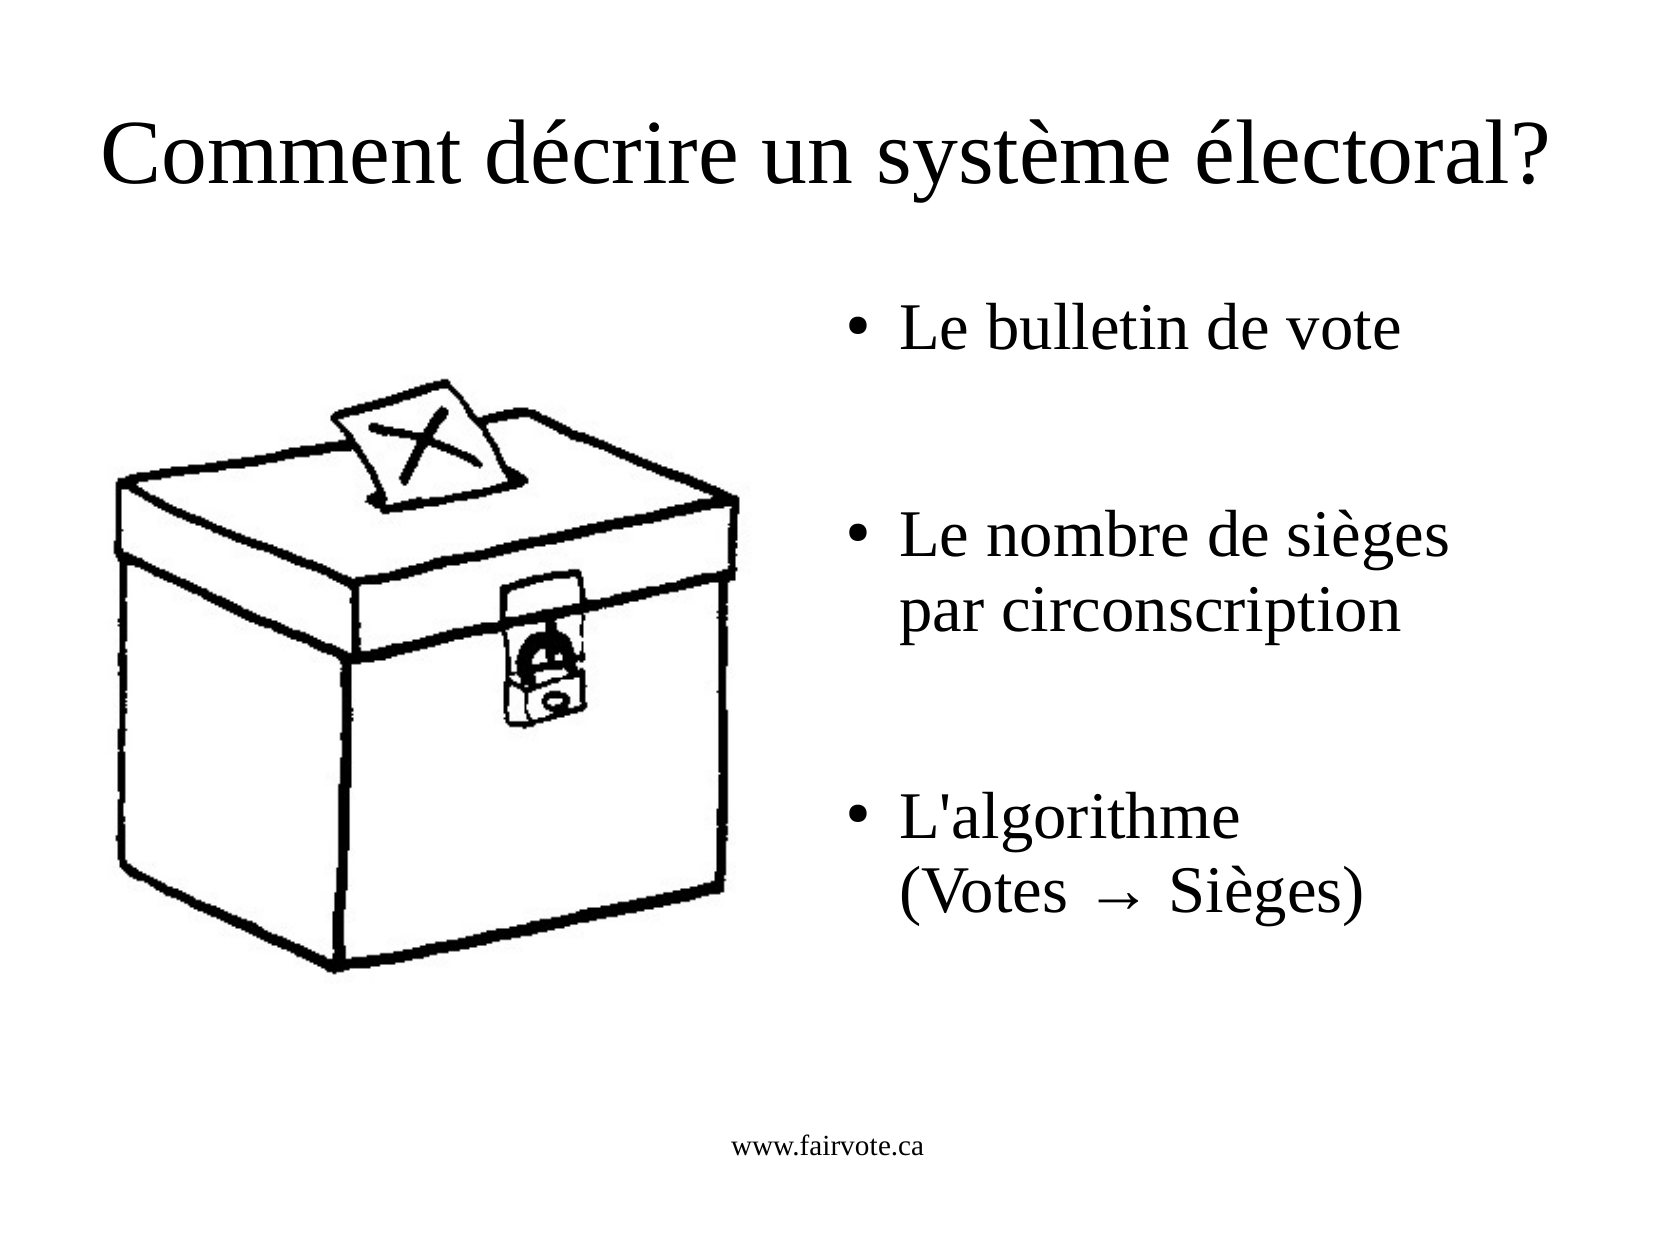

# Comment décrire un système électoral?
Le bulletin de vote
Le nombre de sièges par circonscription
L'algorithme
(Votes → Sièges)
www.fairvote.ca